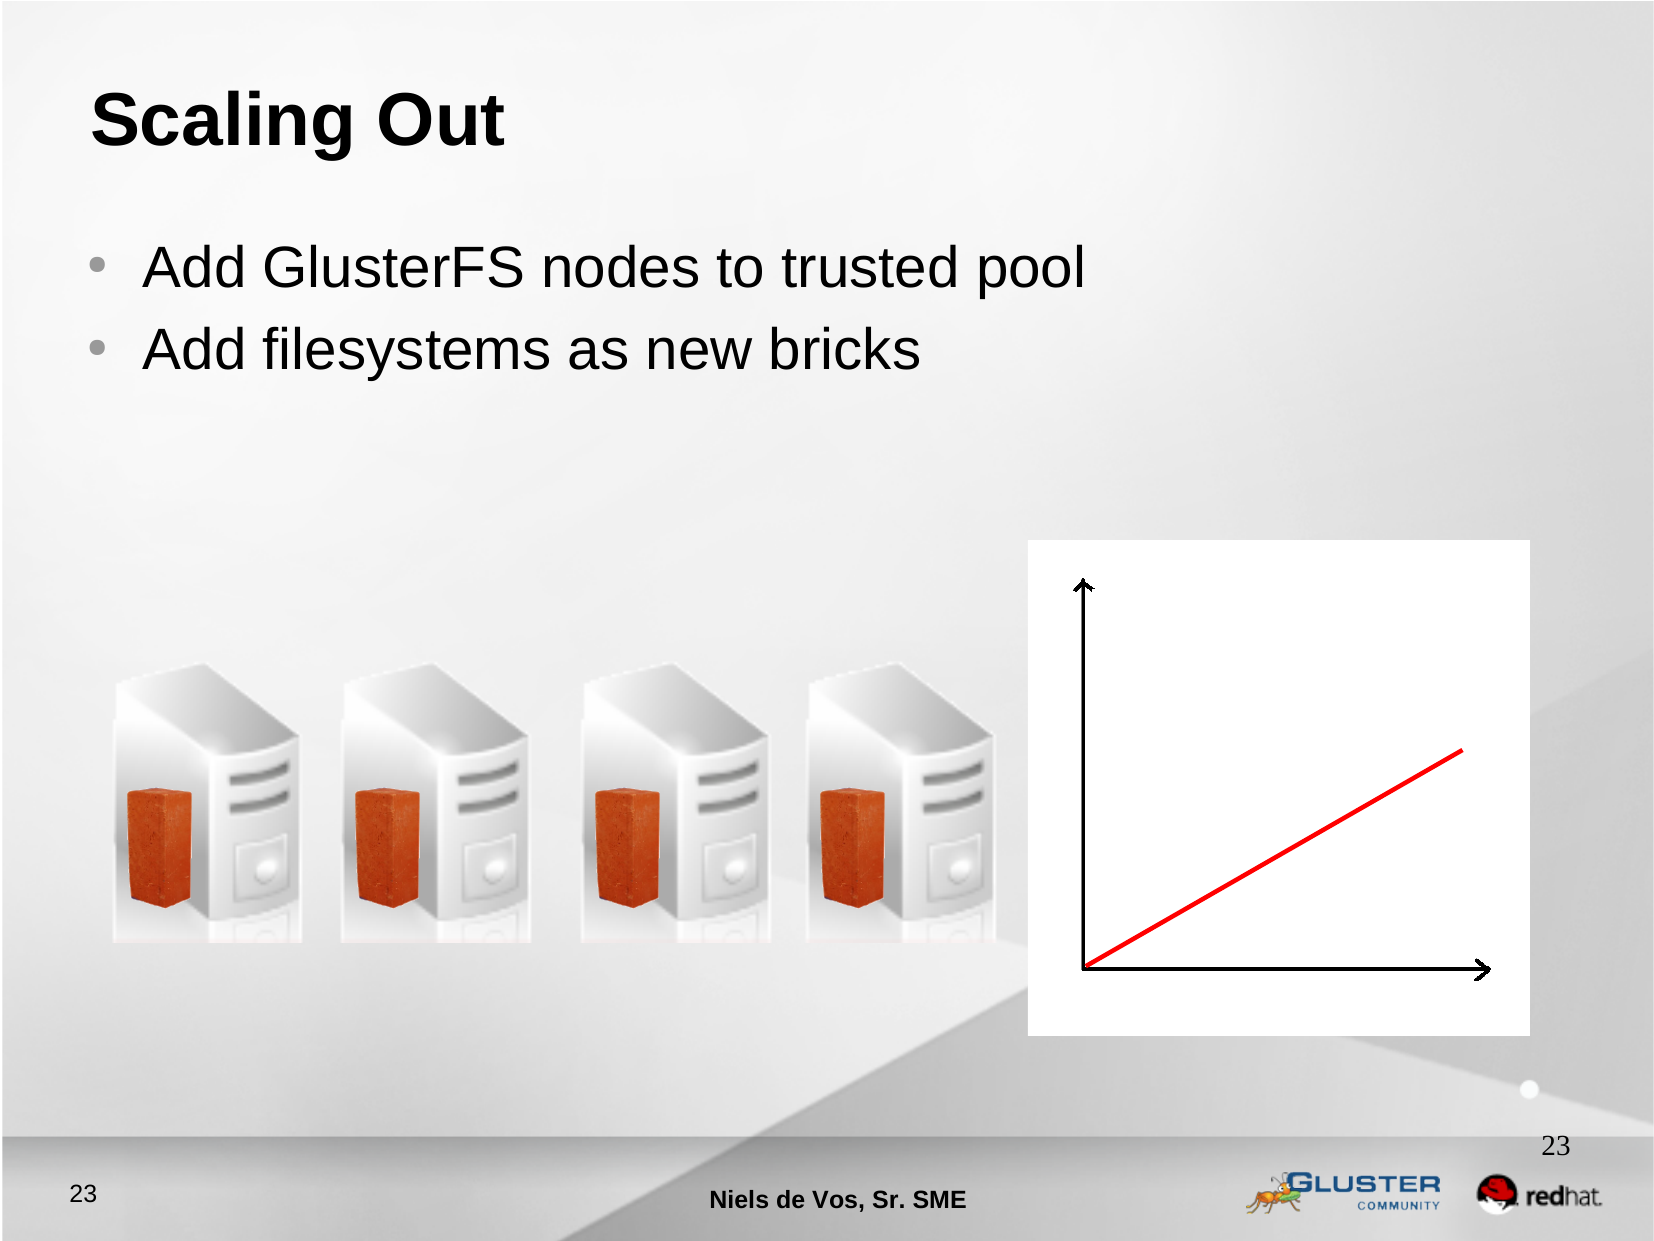

# Scaling Out
Add GlusterFS nodes to trusted pool
Add filesystems as new bricks
23